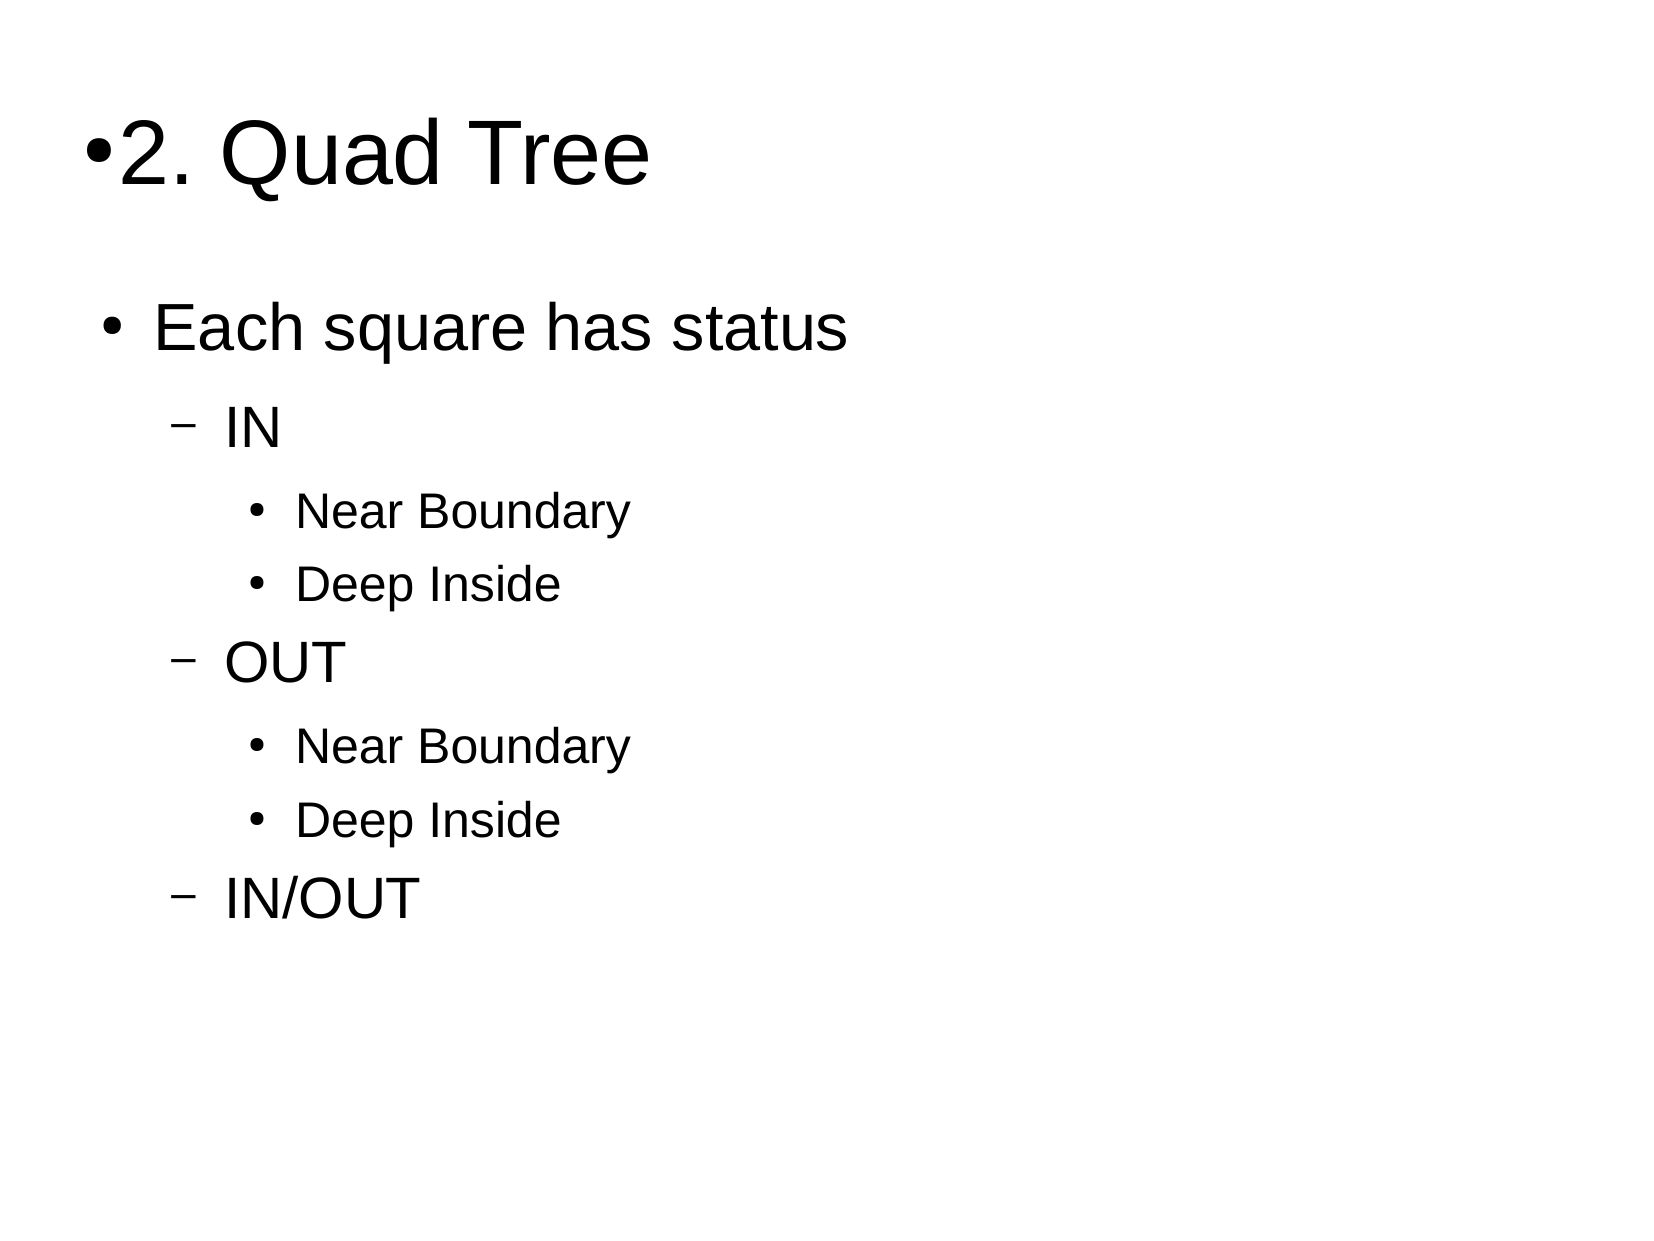

# 2. Quad Tree
Each square has status
IN
Near Boundary
Deep Inside
OUT
Near Boundary
Deep Inside
IN/OUT